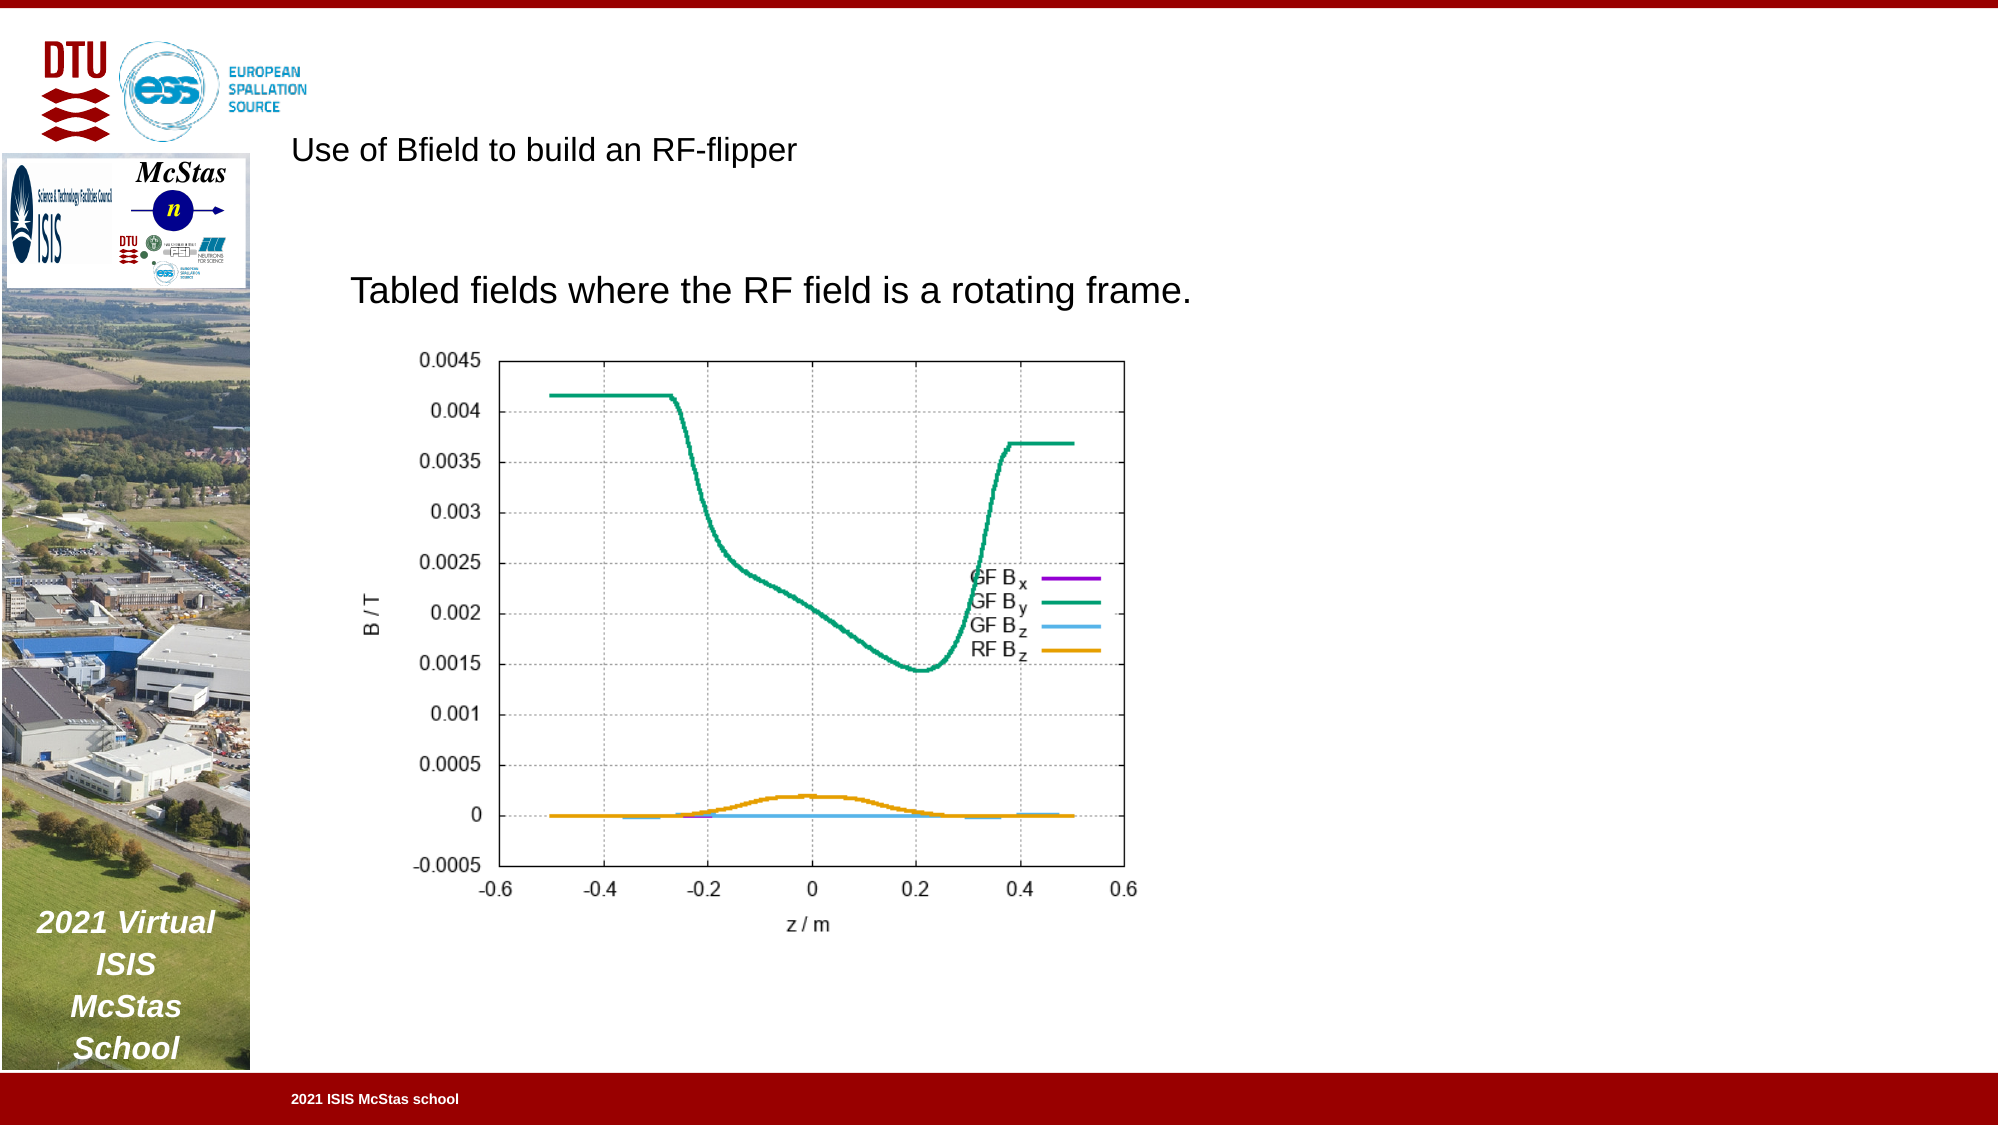

# Use of Bfield to build an RF-flipper
Tabled fields where the RF field is a rotating frame.